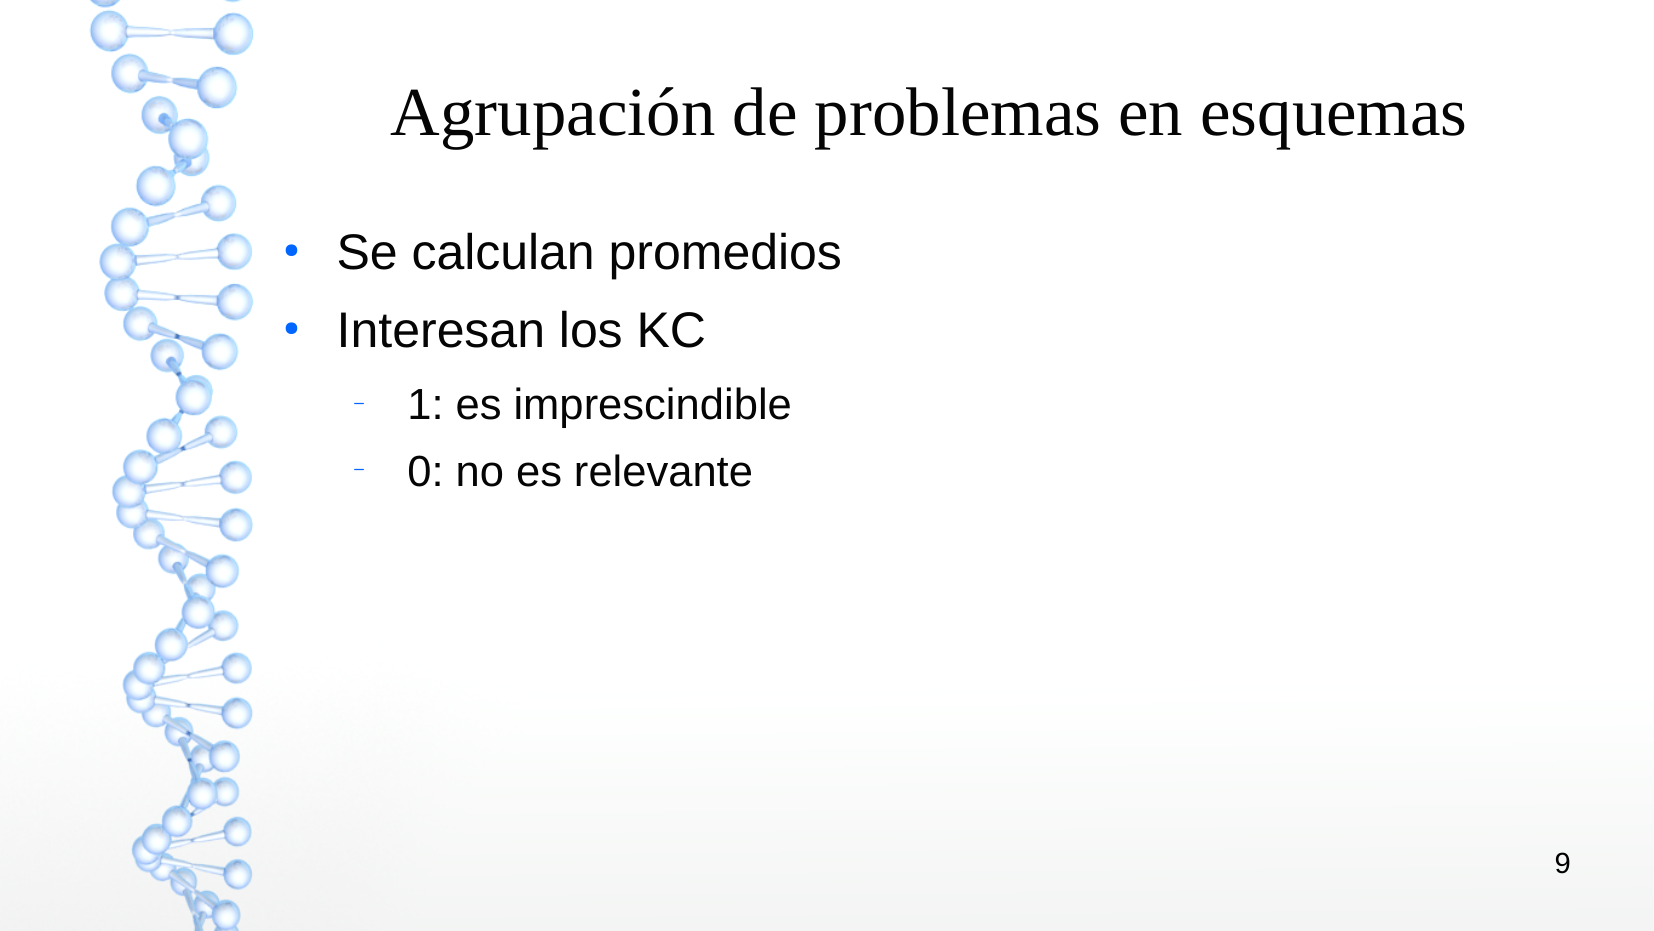

# Agrupación de problemas en esquemas
Se calculan promedios
Interesan los KC
1: es imprescindible
0: no es relevante
9